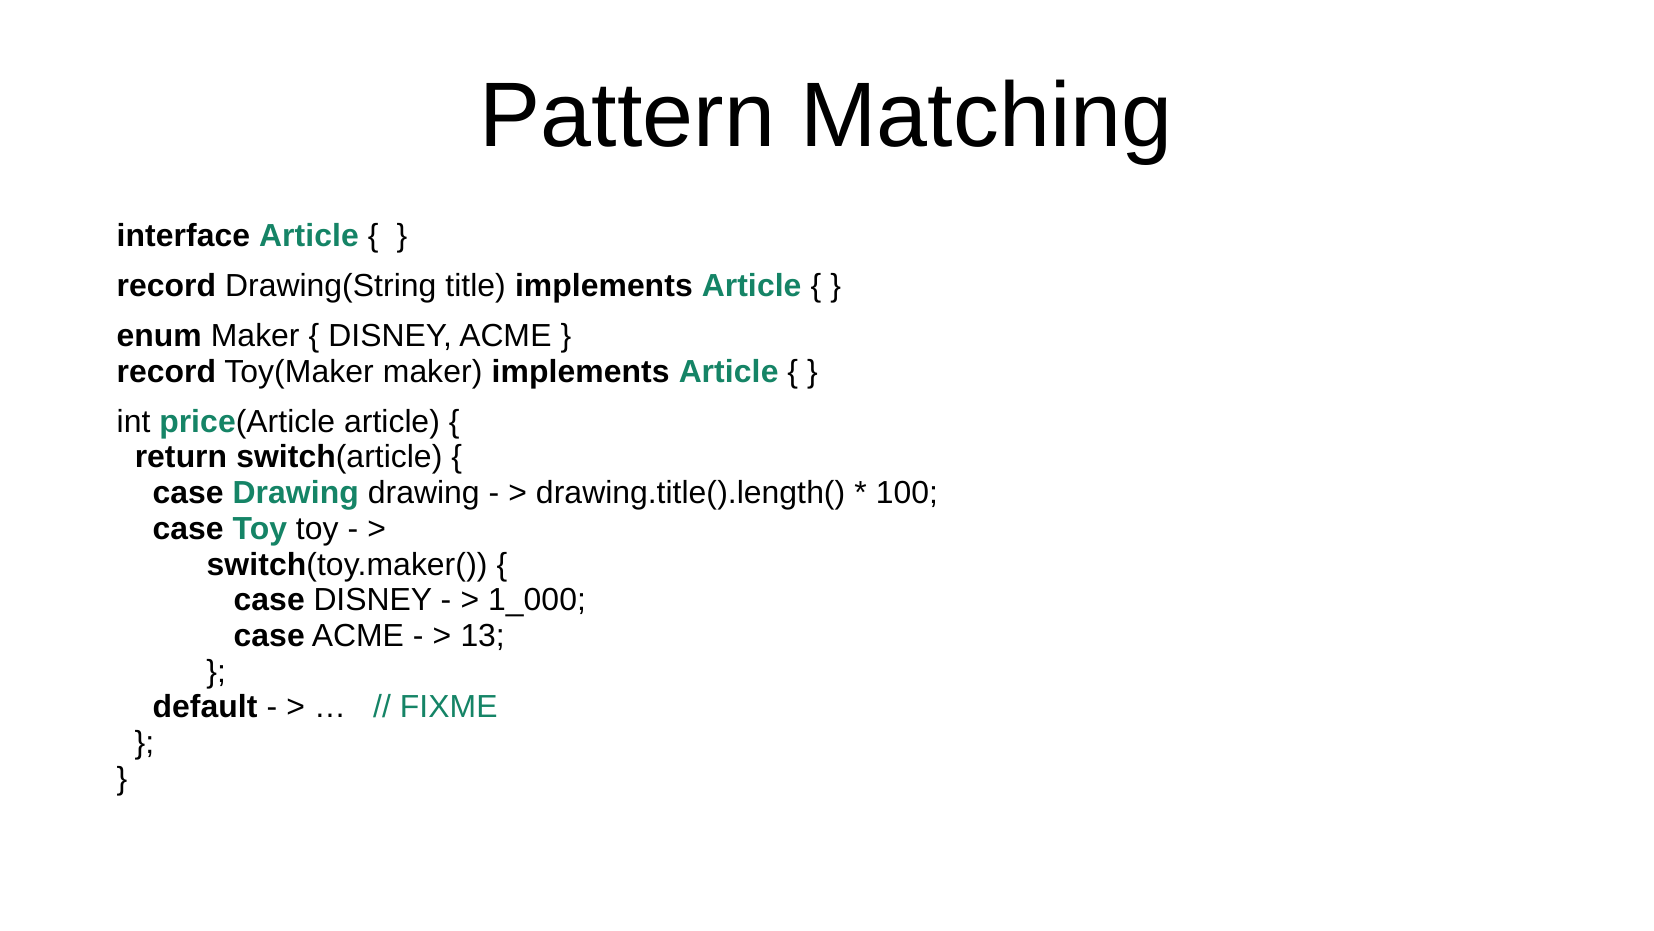

# Pattern Matching
interface Article { }
record Drawing(String title) implements Article { }
enum Maker { DISNEY, ACME }
record Toy(Maker maker) implements Article { }
int price(Article article) {
 return switch(article) {
 case Drawing drawing - > drawing.title().length() * 100;
 case Toy toy - >
 switch(toy.maker()) {
 case DISNEY - > 1_000;
 case ACME - > 13;
 };
 default - > … // FIXME
 };
}